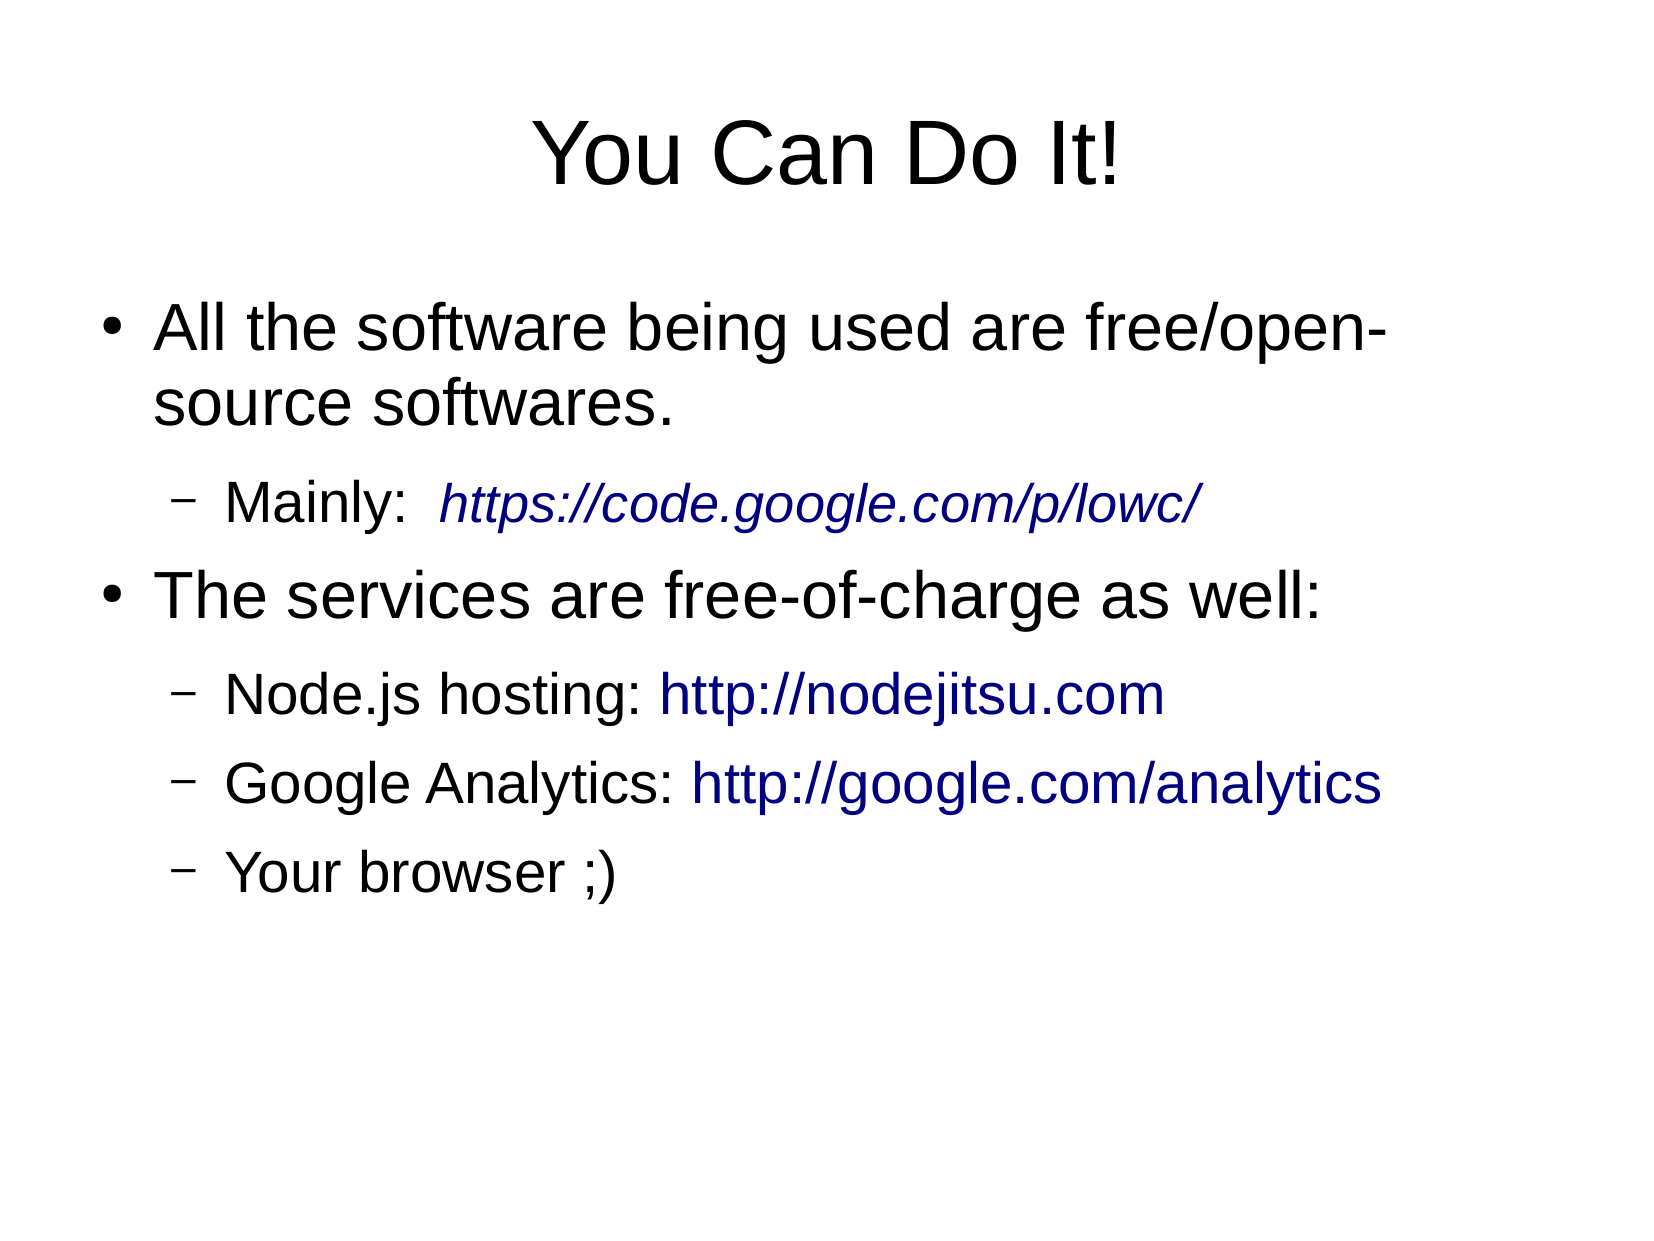

# You Can Do It!
All the software being used are free/open-source softwares.
Mainly: https://code.google.com/p/lowc/
The services are free-of-charge as well:
Node.js hosting: http://nodejitsu.com
Google Analytics: http://google.com/analytics
Your browser ;)